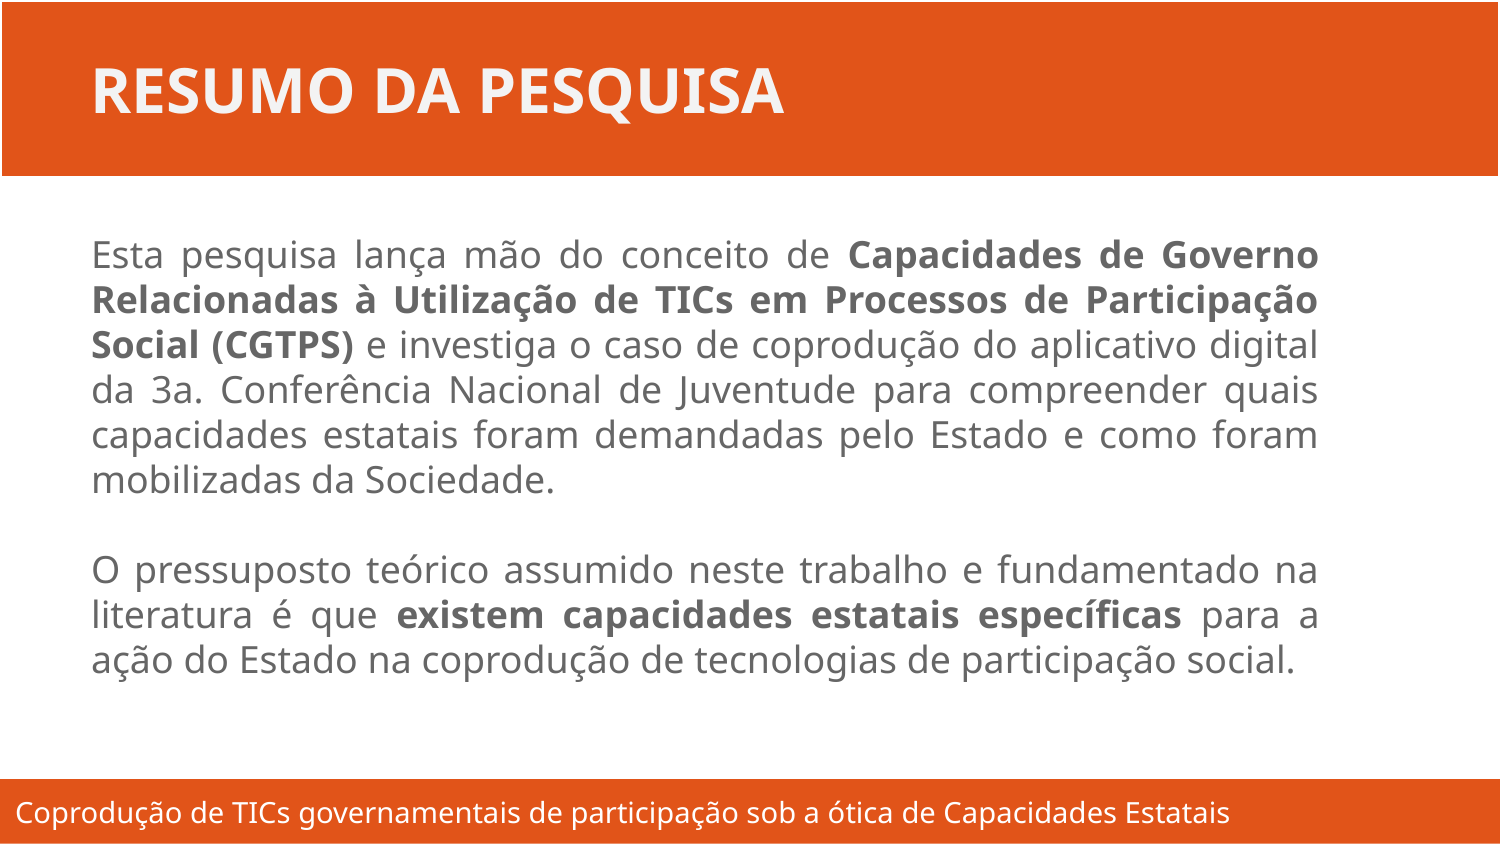

RESUMO DA PESQUISA
# Esta pesquisa lança mão do conceito de Capacidades de Governo Relacionadas à Utilização de TICs em Processos de Participação Social (CGTPS) e investiga o caso de coprodução do aplicativo digital da 3a. Conferência Nacional de Juventude para compreender quais capacidades estatais foram demandadas pelo Estado e como foram mobilizadas da Sociedade.
O pressuposto teórico assumido neste trabalho e fundamentado na literatura é que existem capacidades estatais específicas para a ação do Estado na coprodução de tecnologias de participação social.
Coprodução de TICs governamentais de participação sob a ótica de Capacidades Estatais